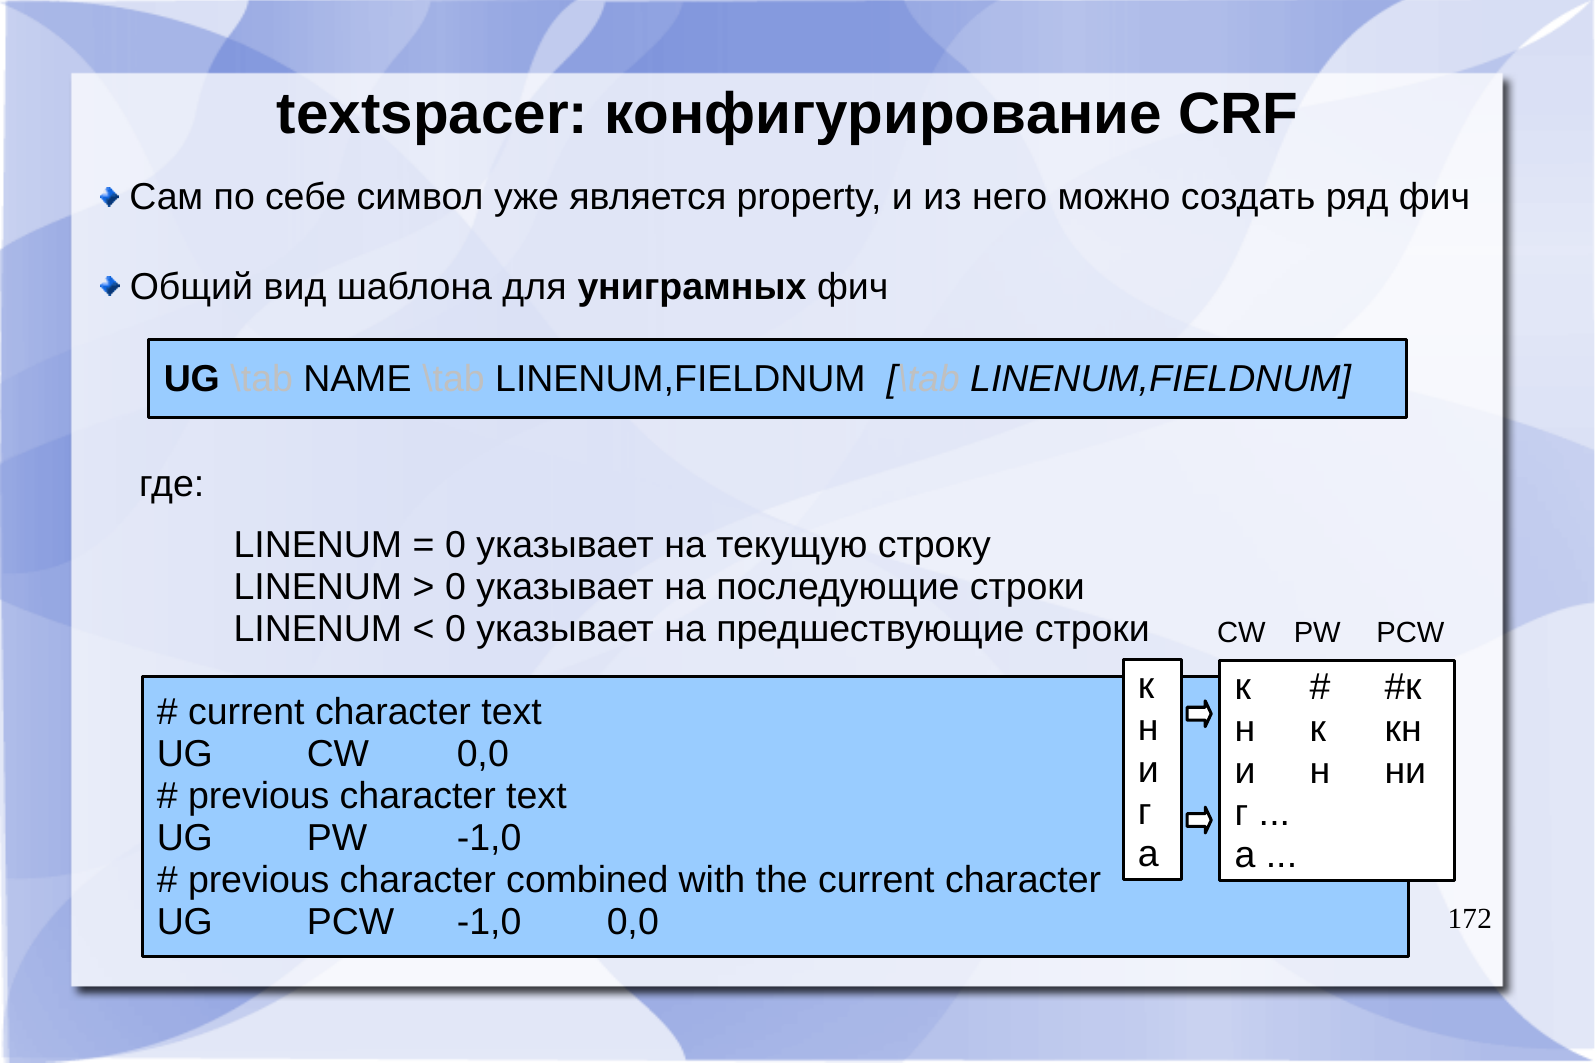

# textspacer: конфигурирование CRF
 Сам по себе символ уже является property, и из него можно создать ряд фич
 Общий вид шаблона для униграмных фич
UG \tab NAME \tab LINENUM,FIELDNUM [\tab LINENUM,FIELDNUM]
где:
LINENUM = 0 указывает на текущую строку
LINENUM > 0 указывает на последующие строки
LINENUM < 0 указывает на предшествующие строки
CW
PW
PCW
к
н
и
г
а
к	#	#к
н	к	кн
и	н	ни
г ...
а ...
# current character text
UG		CW		0,0
# previous character text
UG		PW		-1,0
# previous character combined with the current character
UG		PCW	-1,0		0,0
172